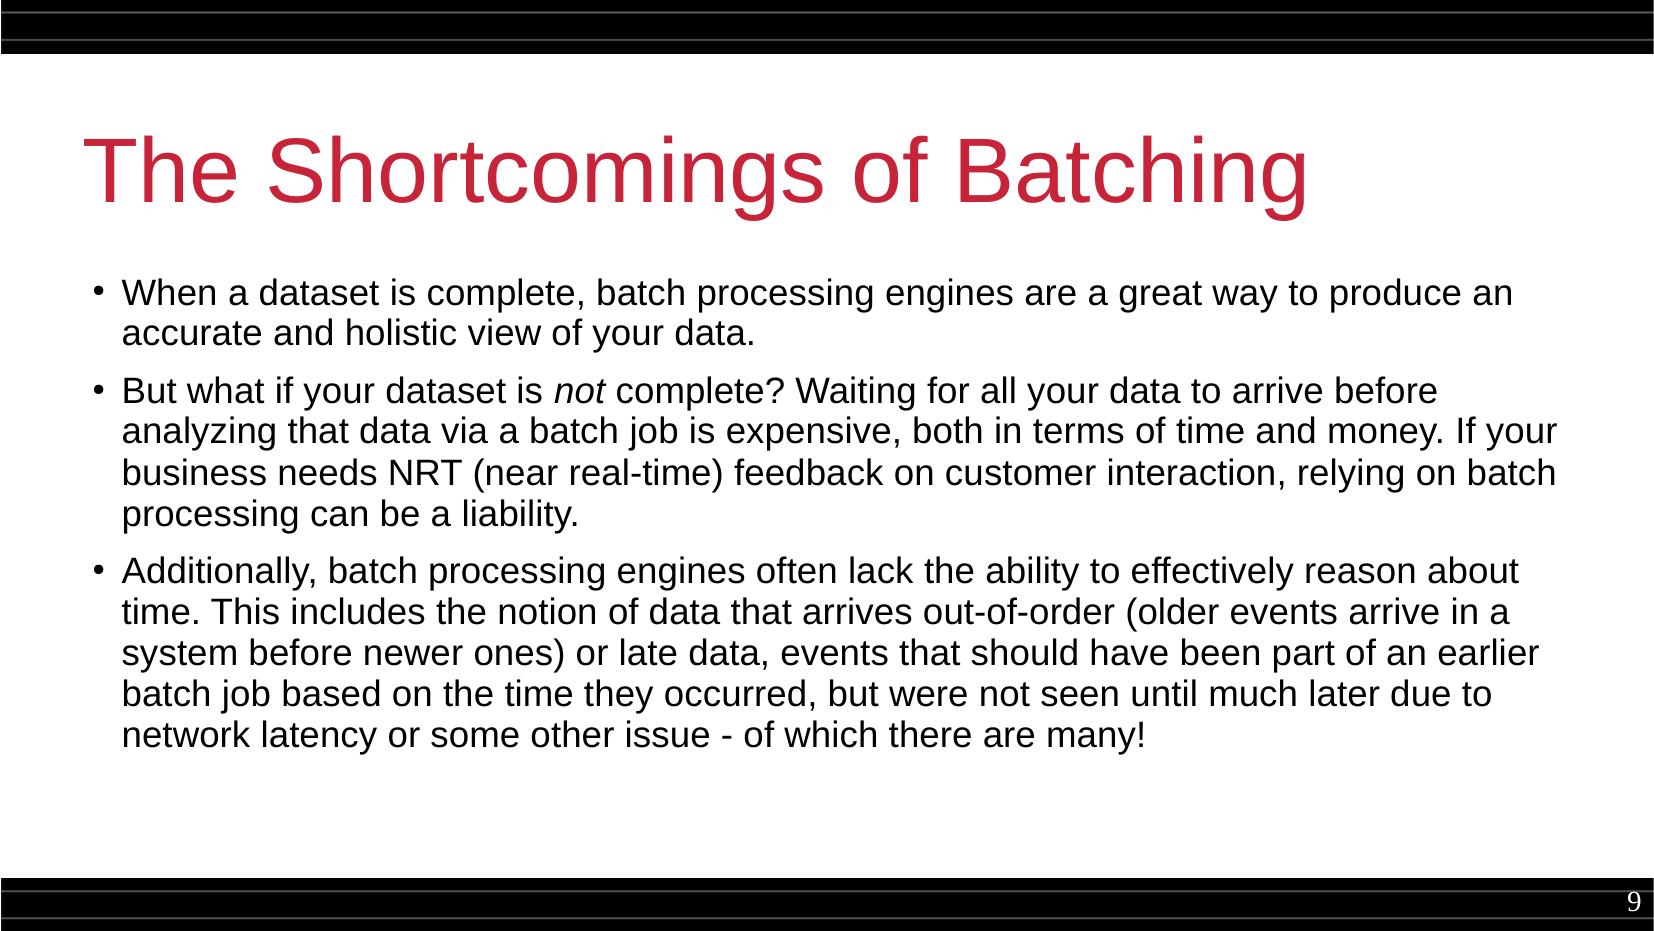

# The Shortcomings of Batching
When a dataset is complete, batch processing engines are a great way to produce an accurate and holistic view of your data.
But what if your dataset is not complete? Waiting for all your data to arrive before analyzing that data via a batch job is expensive, both in terms of time and money. If your business needs NRT (near real-time) feedback on customer interaction, relying on batch processing can be a liability.
Additionally, batch processing engines often lack the ability to effectively reason about time. This includes the notion of data that arrives out-of-order (older events arrive in a system before newer ones) or late data, events that should have been part of an earlier batch job based on the time they occurred, but were not seen until much later due to network latency or some other issue - of which there are many!